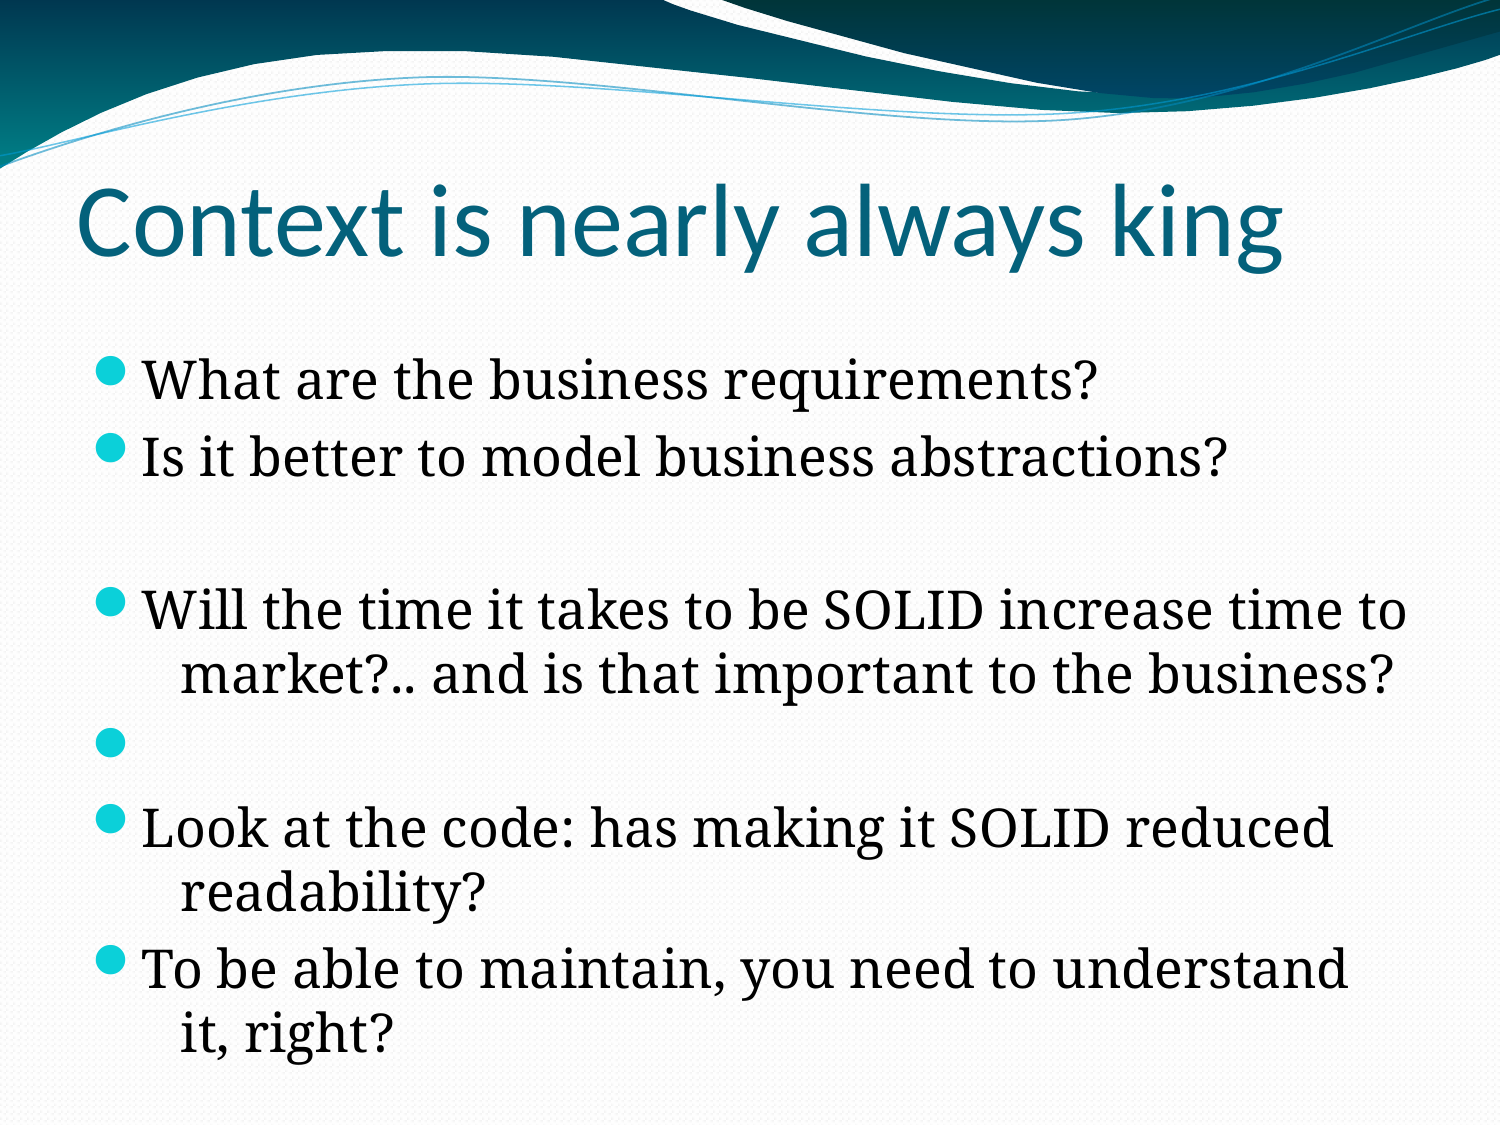

# Context is nearly always king
What are the business requirements?
Is it better to model business abstractions?
Will the time it takes to be SOLID increase time to market?.. and is that important to the business?
Look at the code: has making it SOLID reduced readability?
To be able to maintain, you need to understand it, right?